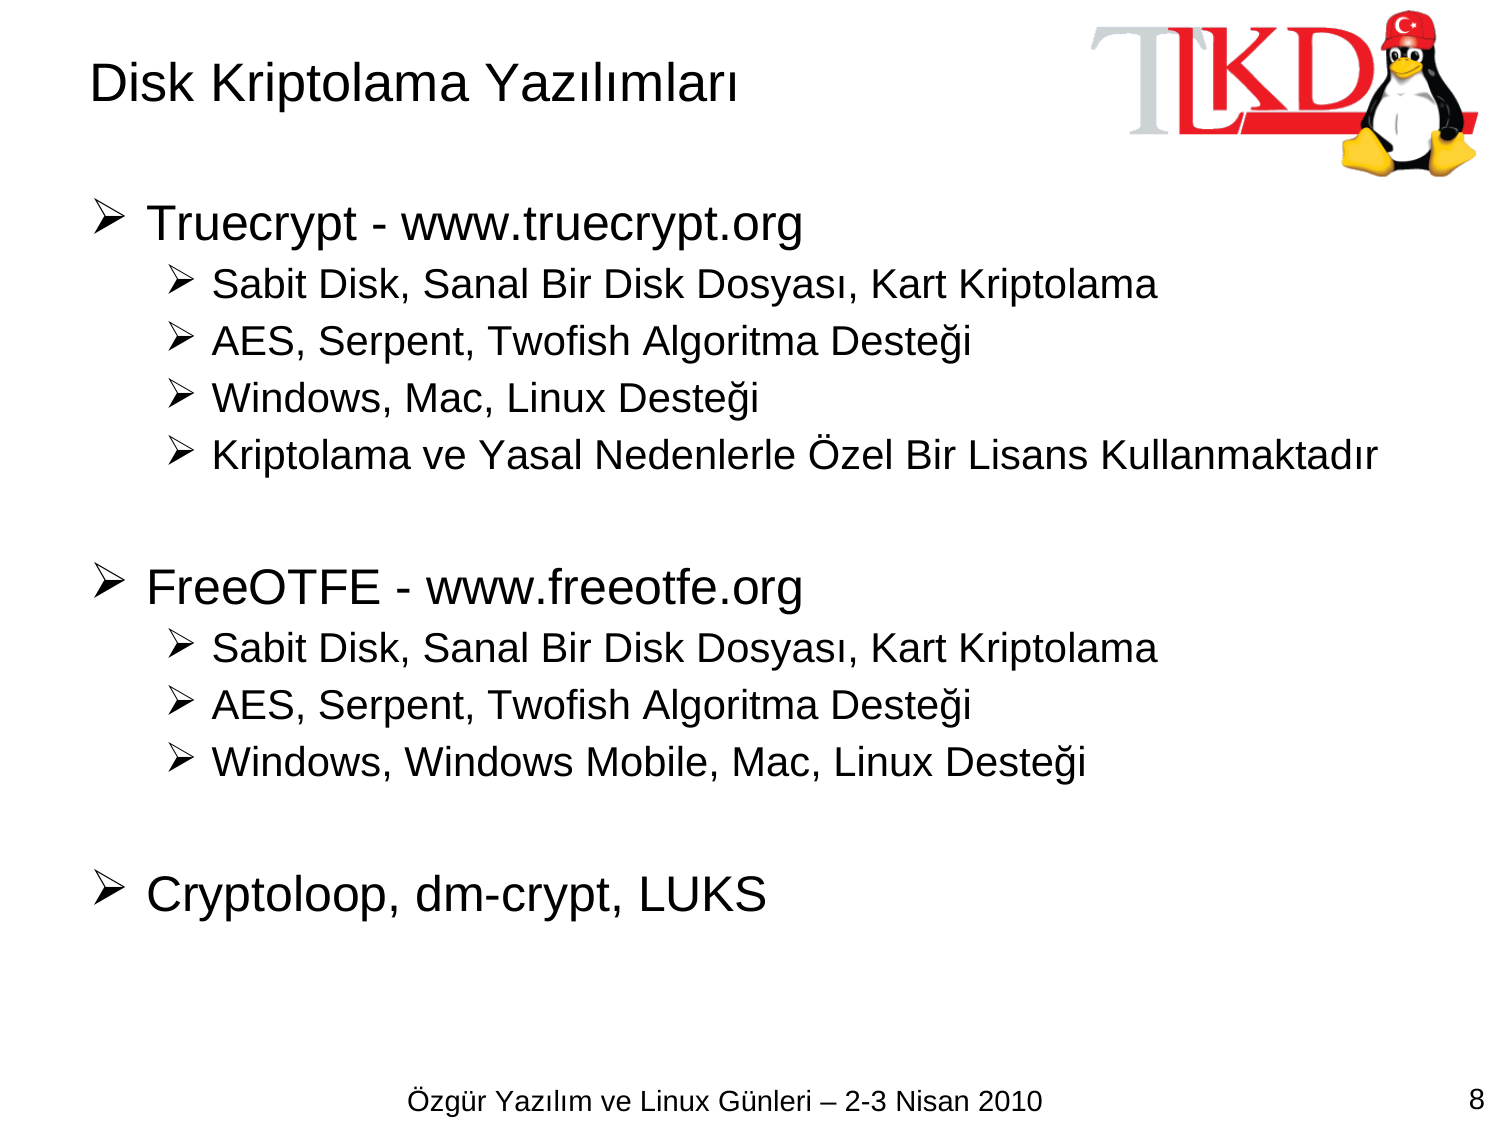

# Disk Kriptolama Yazılımları
Truecrypt - www.truecrypt.org
Sabit Disk, Sanal Bir Disk Dosyası, Kart Kriptolama
AES, Serpent, Twofish Algoritma Desteği
Windows, Mac, Linux Desteği
Kriptolama ve Yasal Nedenlerle Özel Bir Lisans Kullanmaktadır
FreeOTFE - www.freeotfe.org
Sabit Disk, Sanal Bir Disk Dosyası, Kart Kriptolama
AES, Serpent, Twofish Algoritma Desteği
Windows, Windows Mobile, Mac, Linux Desteği
Cryptoloop, dm-crypt, LUKS
8